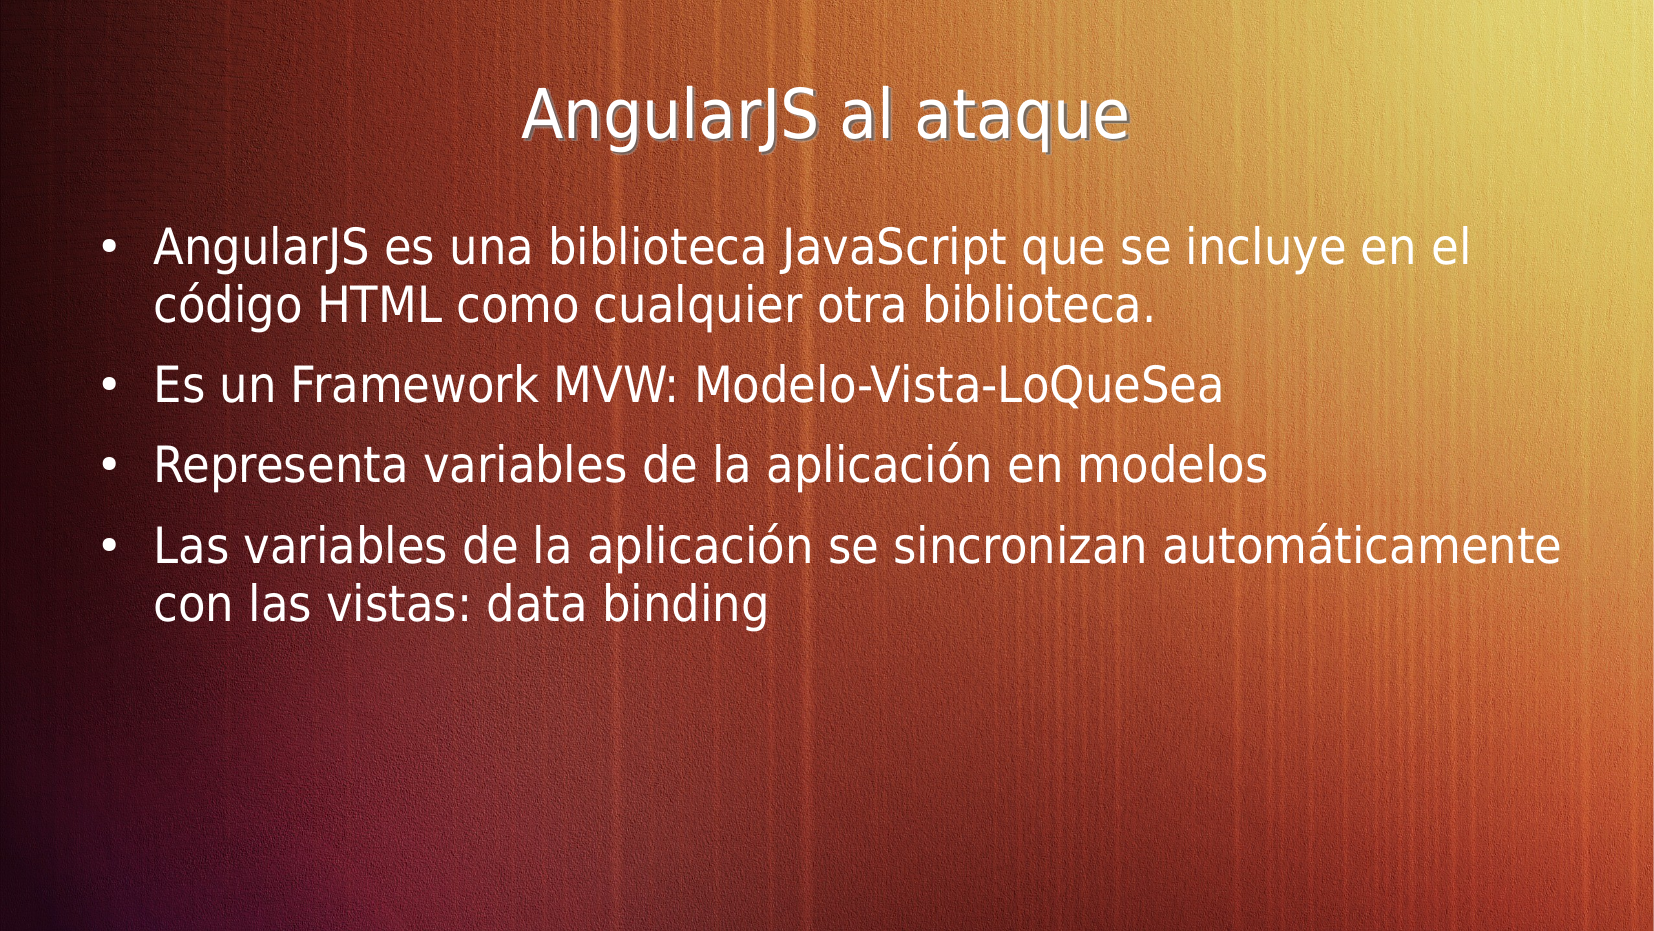

# AngularJS al ataque
AngularJS es una biblioteca JavaScript que se incluye en el código HTML como cualquier otra biblioteca.
Es un Framework MVW: Modelo-Vista-LoQueSea
Representa variables de la aplicación en modelos
Las variables de la aplicación se sincronizan automáticamente con las vistas: data binding